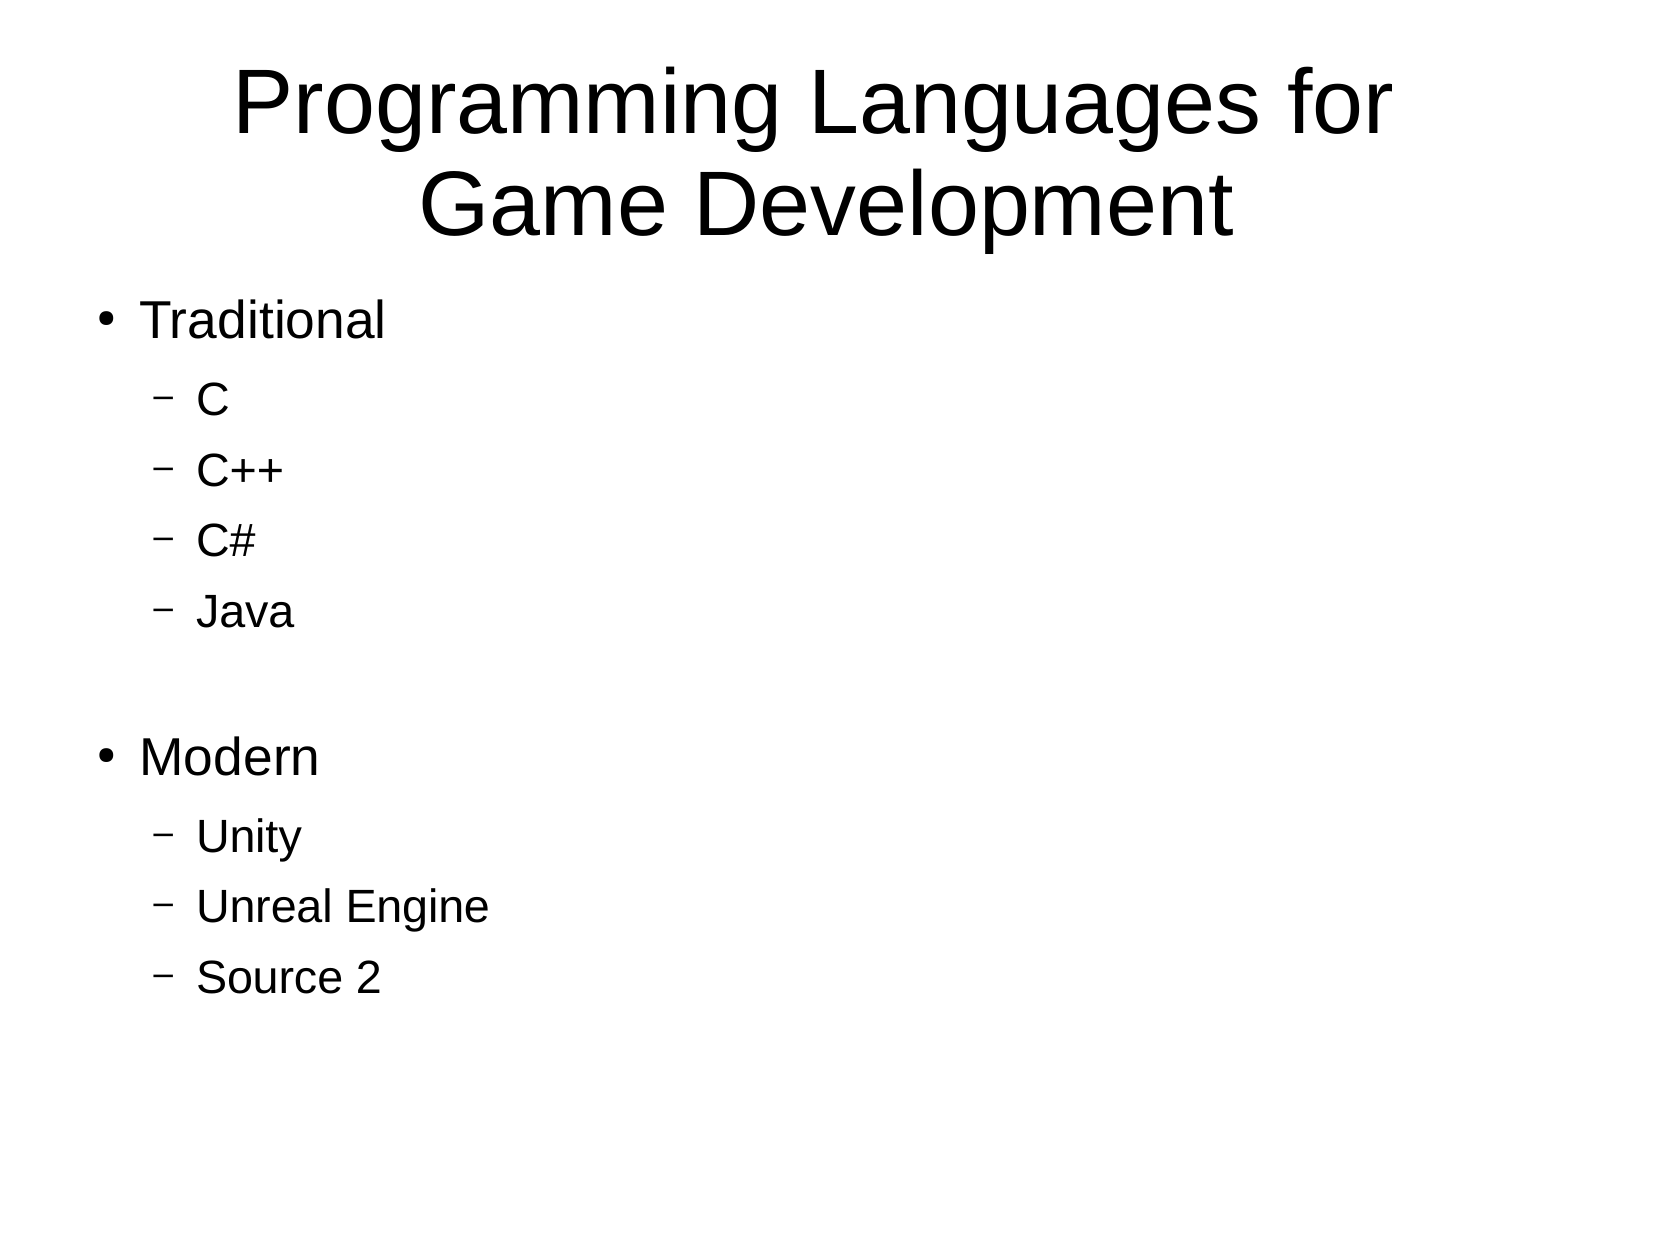

# Programming Languages for Game Development
Traditional
C
C++
C#
Java
Modern
Unity
Unreal Engine
Source 2